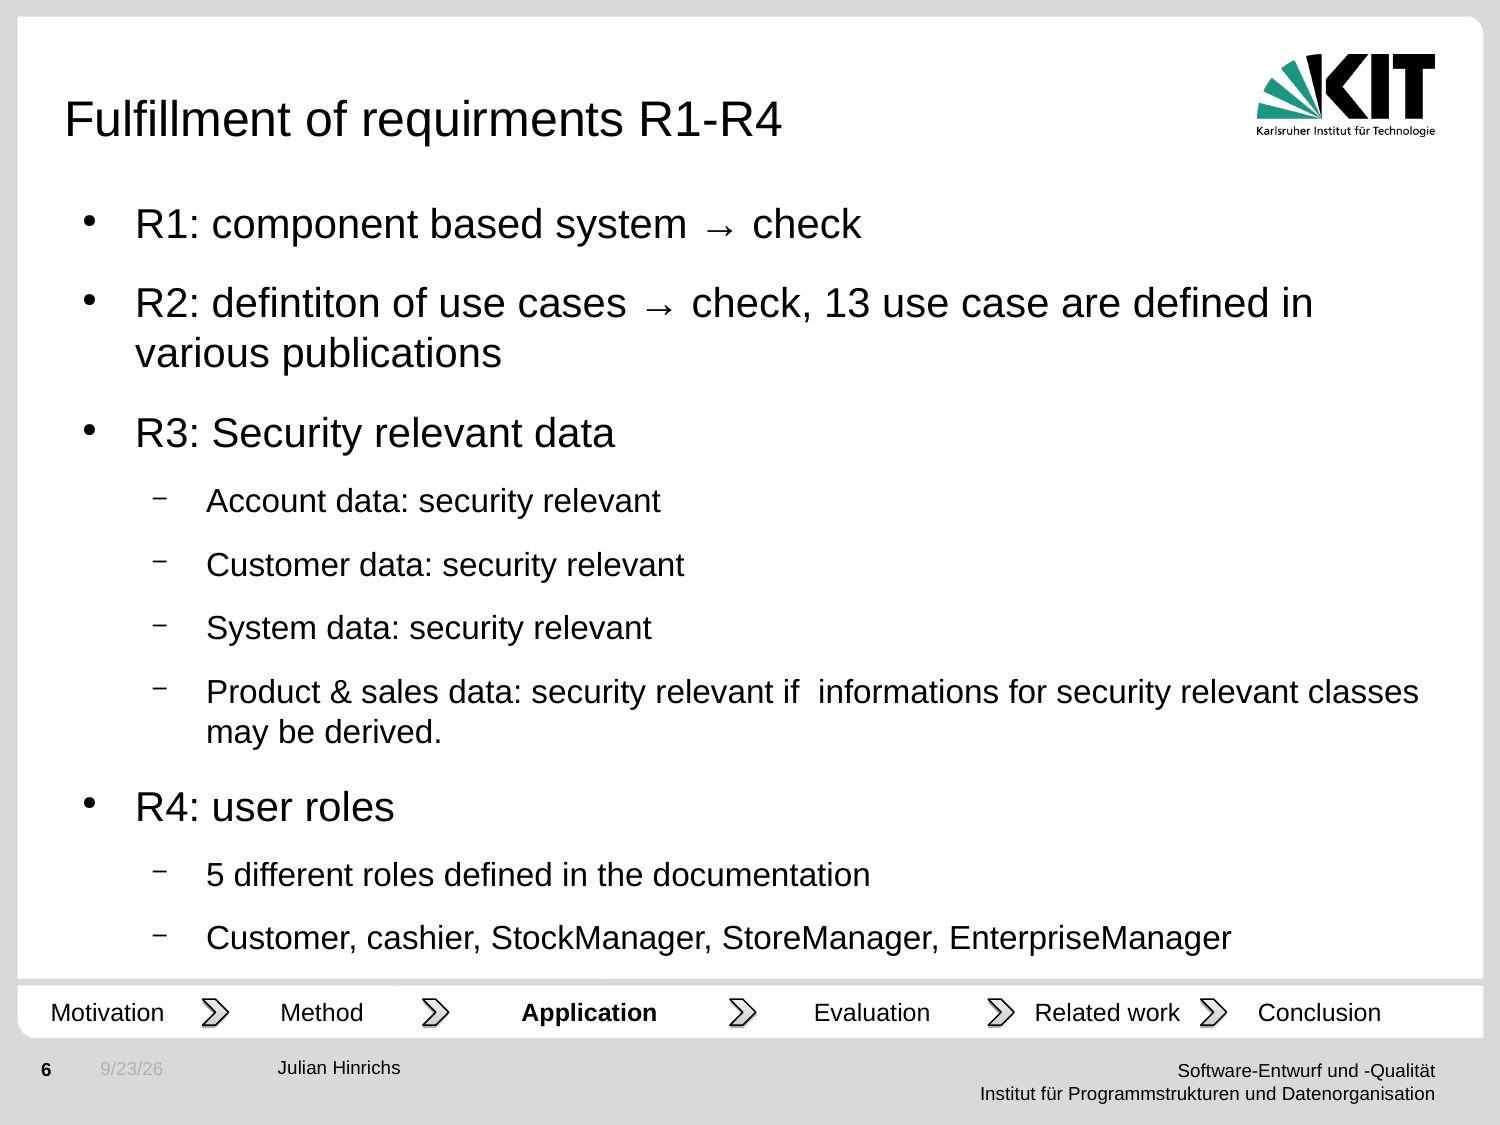

# Fulfillment of requirments R1-R4
R1: component based system → check
R2: defintiton of use cases → check, 13 use case are defined in various publications
R3: Security relevant data
Account data: security relevant
Customer data: security relevant
System data: security relevant
Product & sales data: security relevant if informations for security relevant classes may be derived.
R4: user roles
5 different roles defined in the documentation
Customer, cashier, StockManager, StoreManager, EnterpriseManager
Motivation
Method
Application
Evaluation
Related work
Conclusion